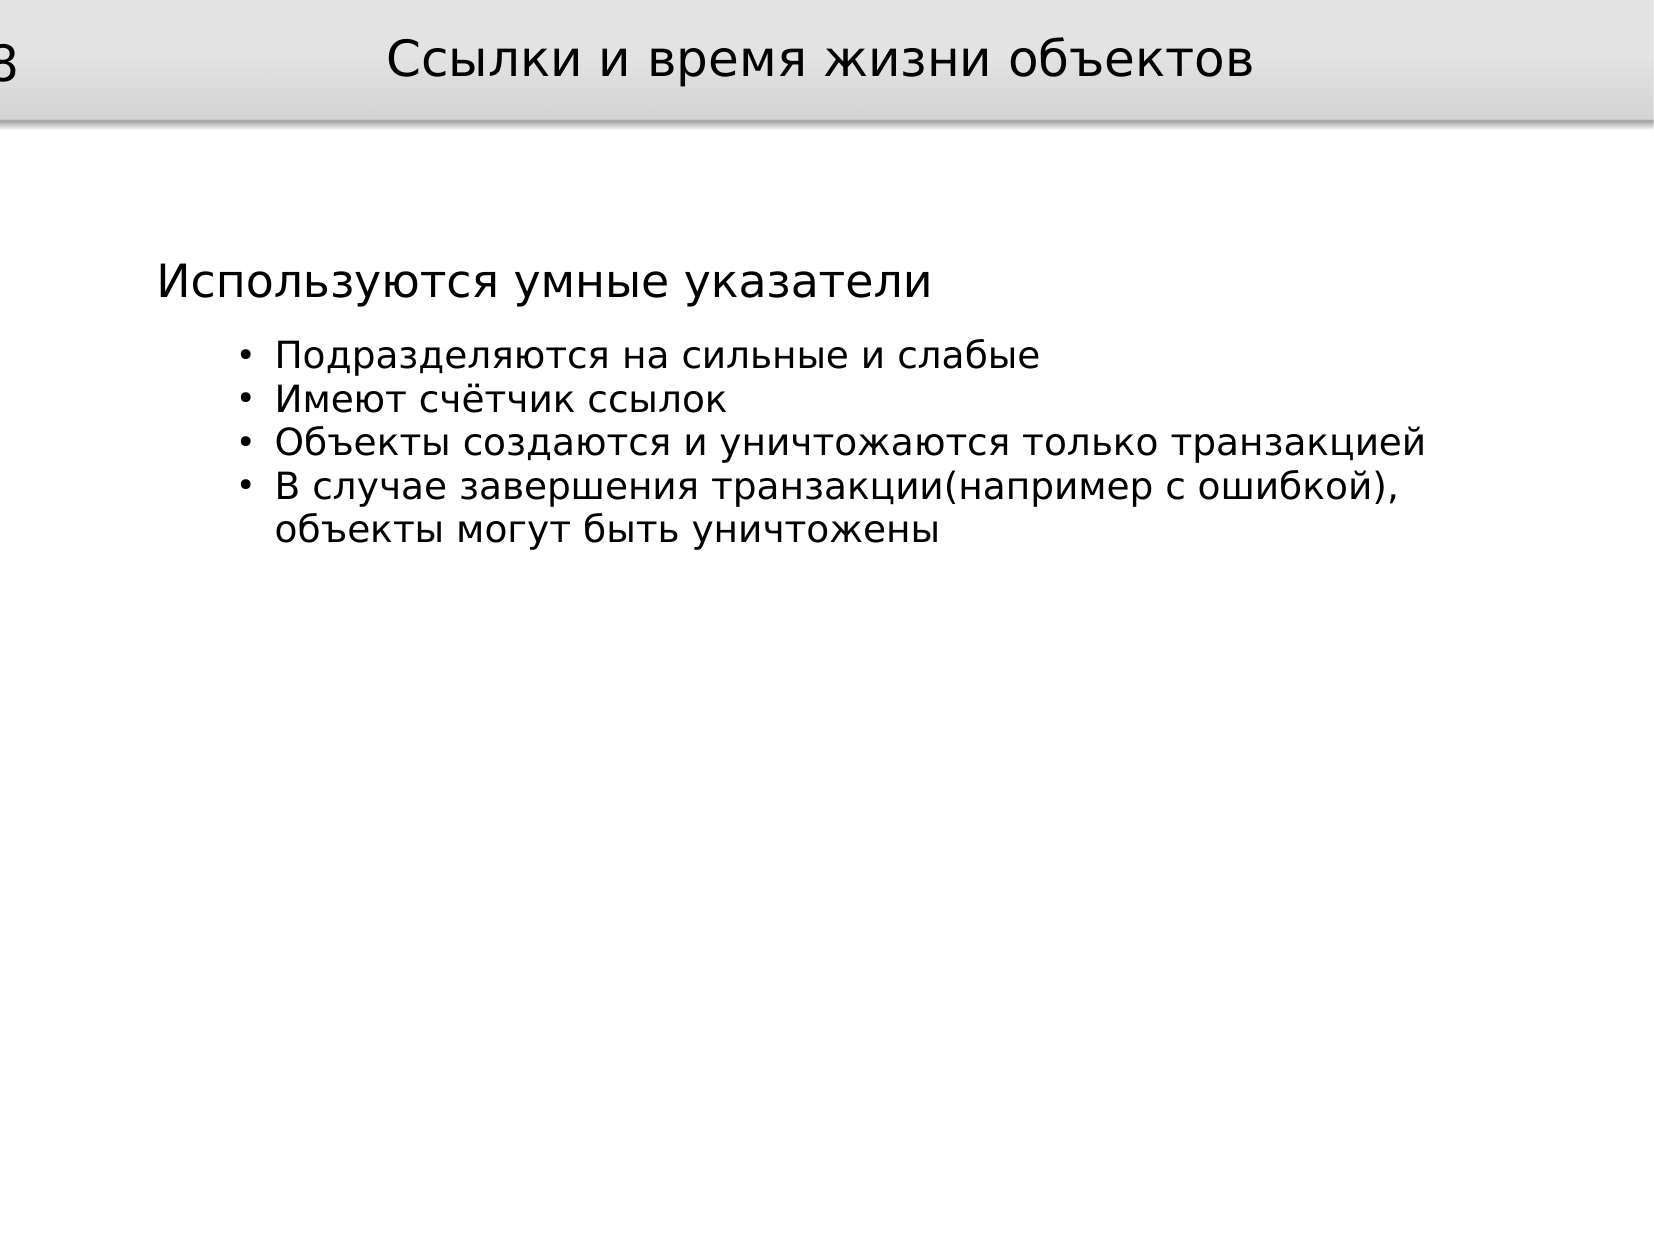

# Ссылки и время жизни объектов
Используются умные указатели
Подразделяются на сильные и слабые
Имеют счётчик ссылок
Объекты создаются и уничтожаются только транзакцией
В случае завершения транзакции(например с ошибкой), объекты могут быть уничтожены